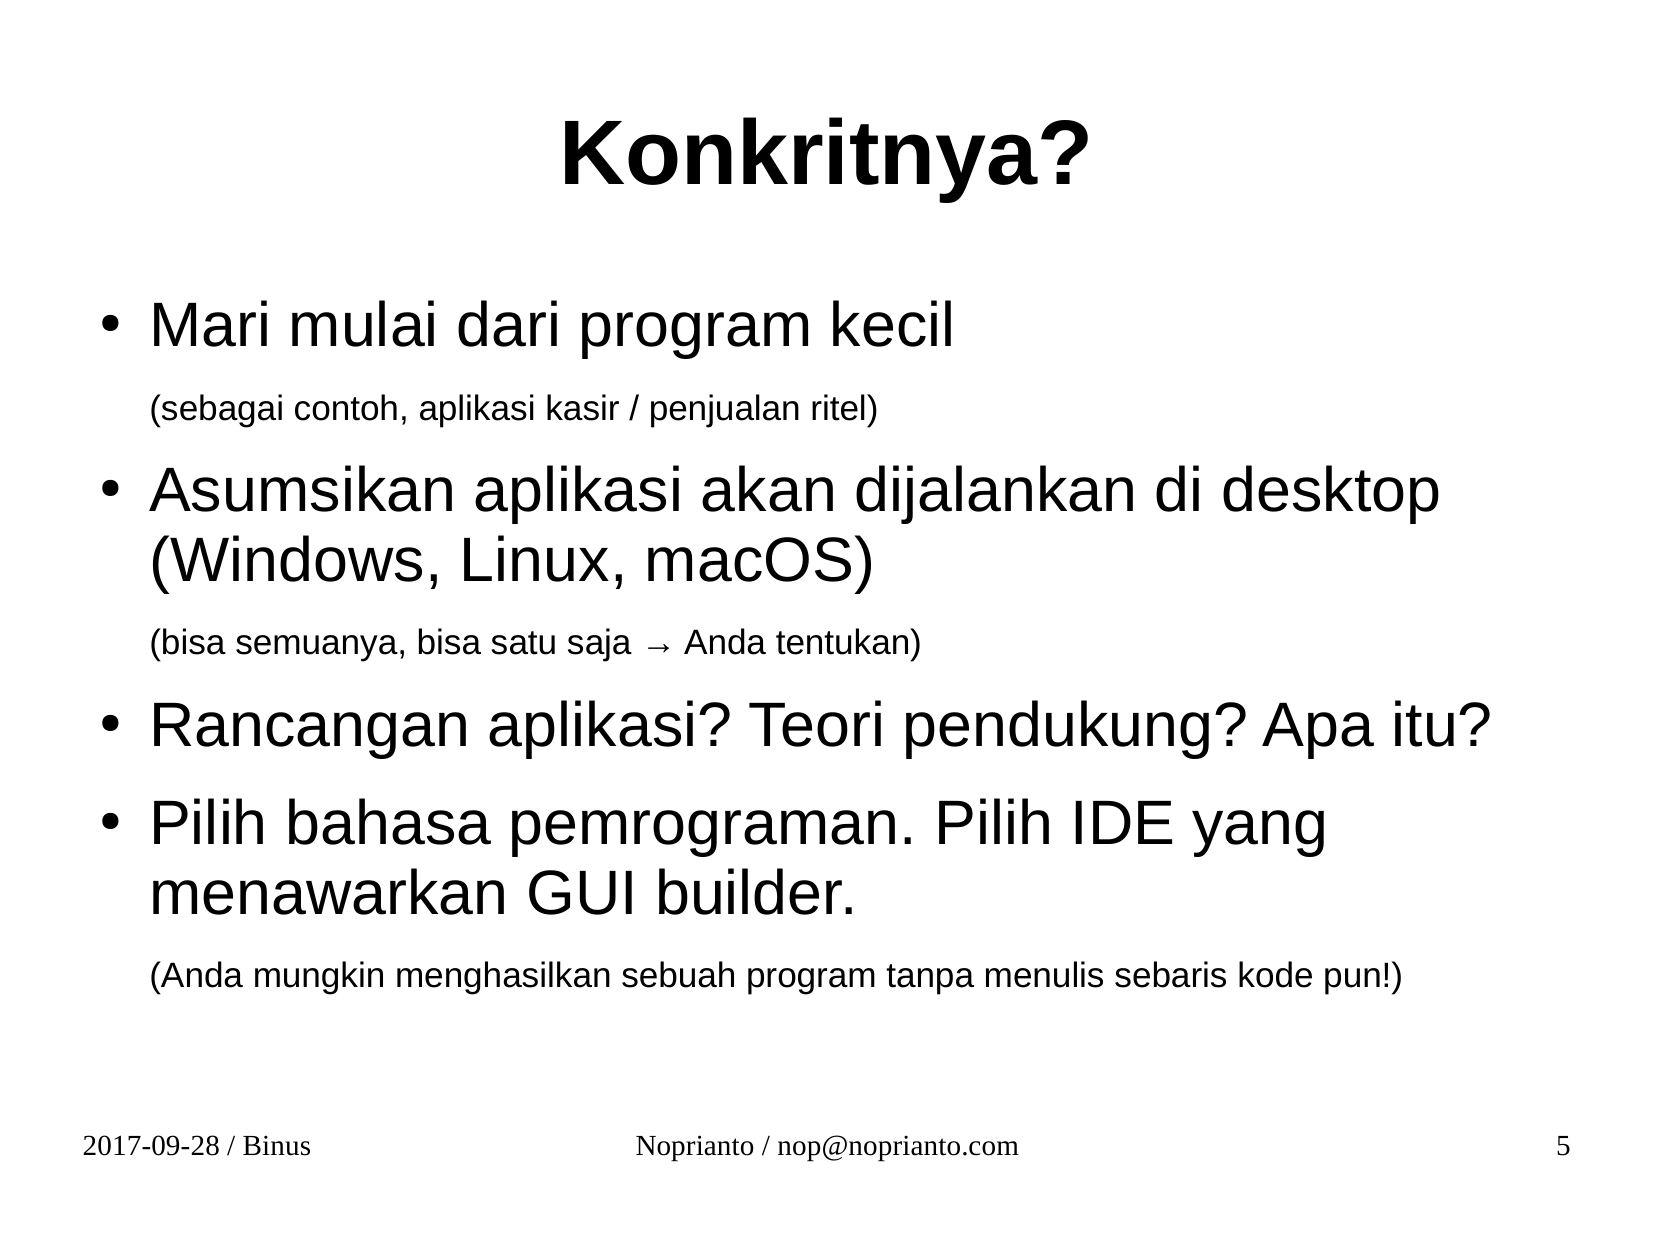

# Konkritnya?
Mari mulai dari program kecil
(sebagai contoh, aplikasi kasir / penjualan ritel)
Asumsikan aplikasi akan dijalankan di desktop (Windows, Linux, macOS)
(bisa semuanya, bisa satu saja → Anda tentukan)
Rancangan aplikasi? Teori pendukung? Apa itu?
Pilih bahasa pemrograman. Pilih IDE yang menawarkan GUI builder.
(Anda mungkin menghasilkan sebuah program tanpa menulis sebaris kode pun!)
2017-09-28 / Binus
Noprianto / nop@noprianto.com
5